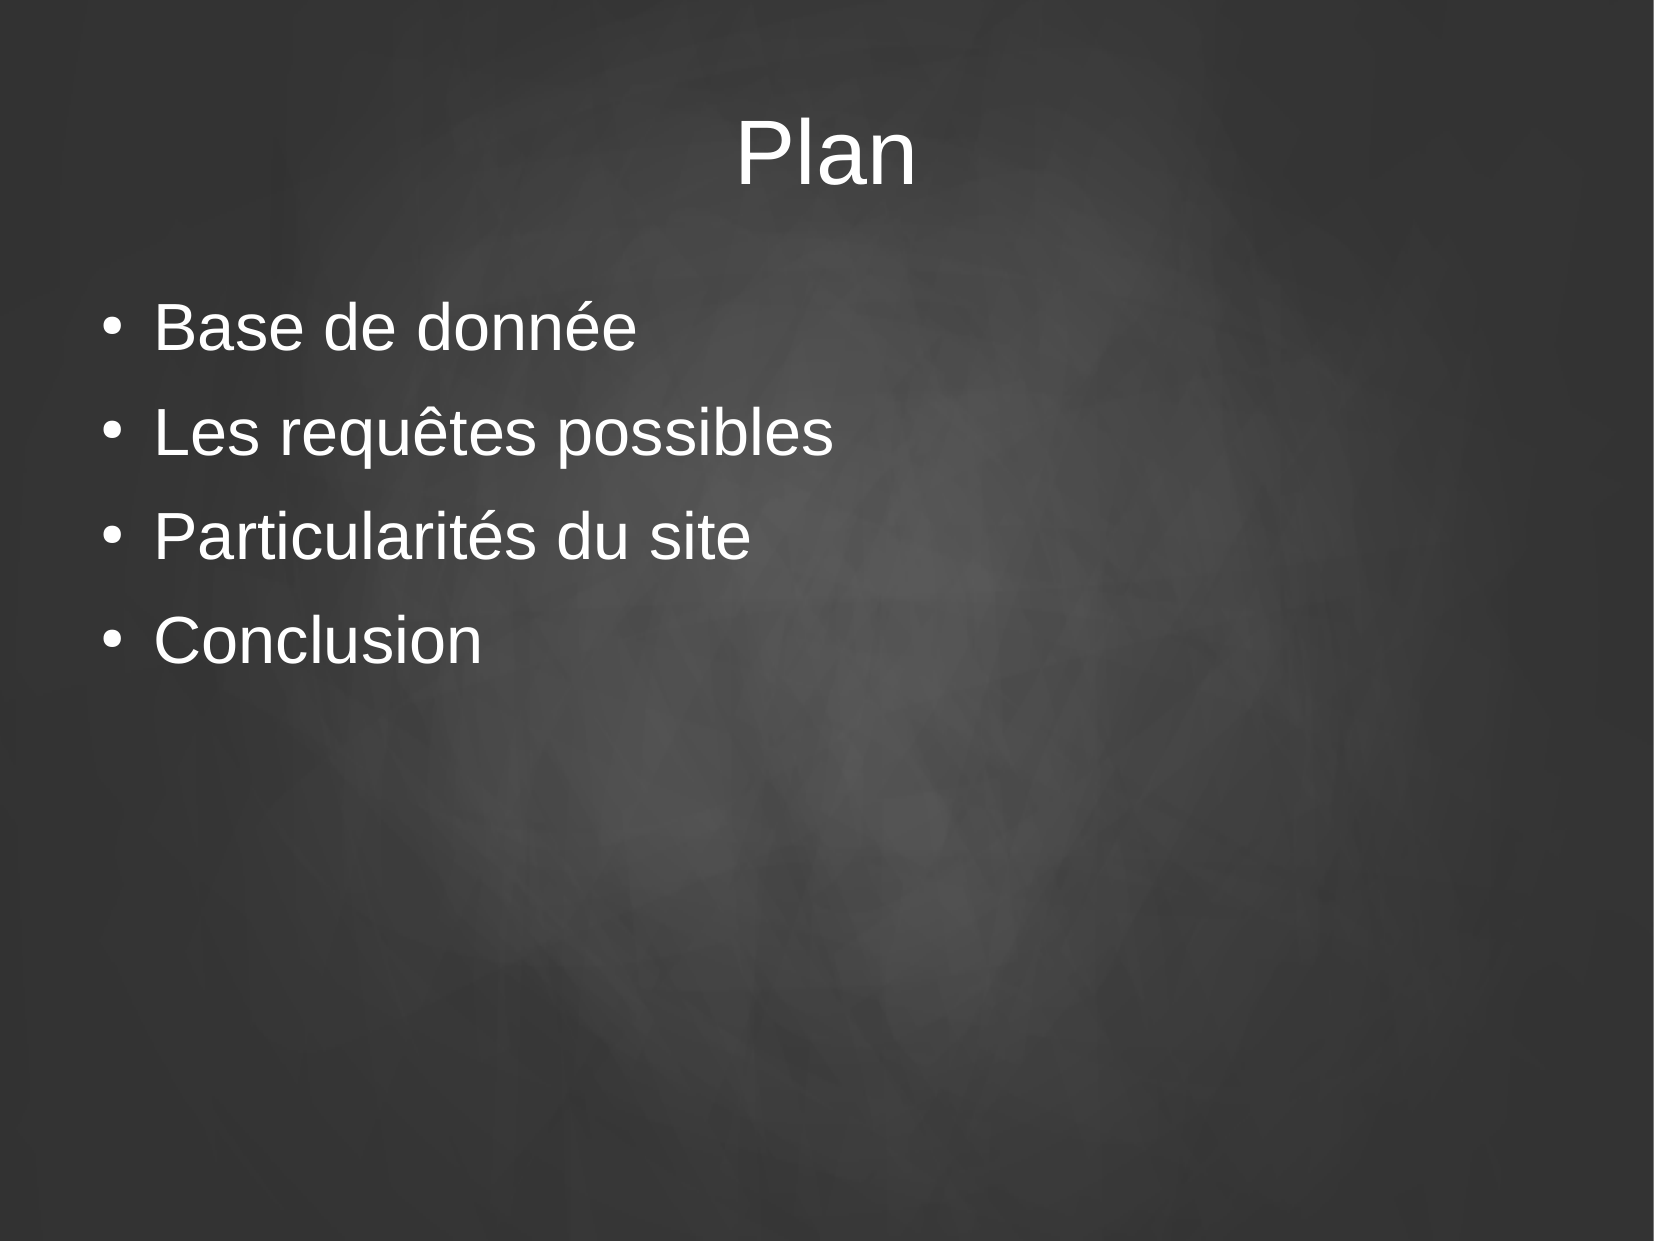

# Plan
Base de donnée
Les requêtes possibles
Particularités du site
Conclusion